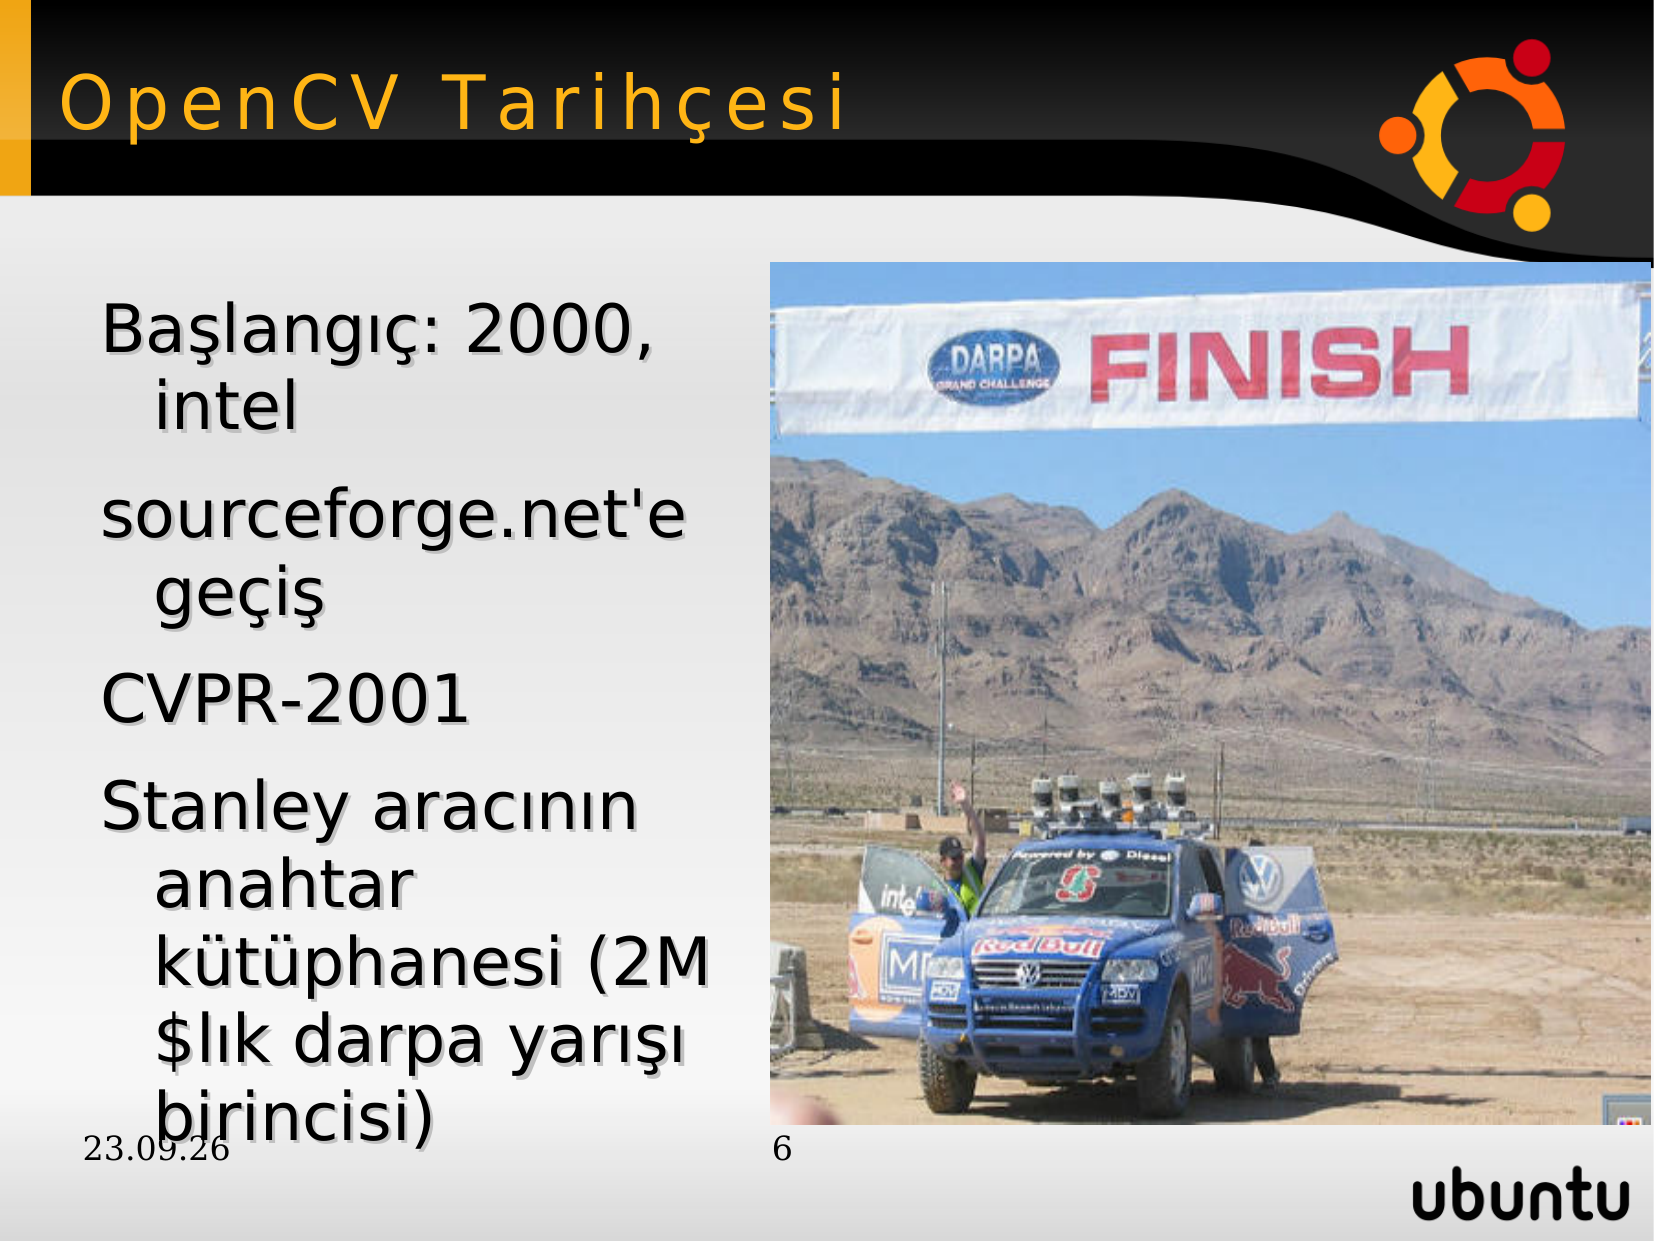

# OpenCV Tarihçesi
Başlangıç: 2000, intel
sourceforge.net'e geçiş
CVPR-2001
Stanley aracının anahtar kütüphanesi (2M $lık darpa yarışı birincisi)
6